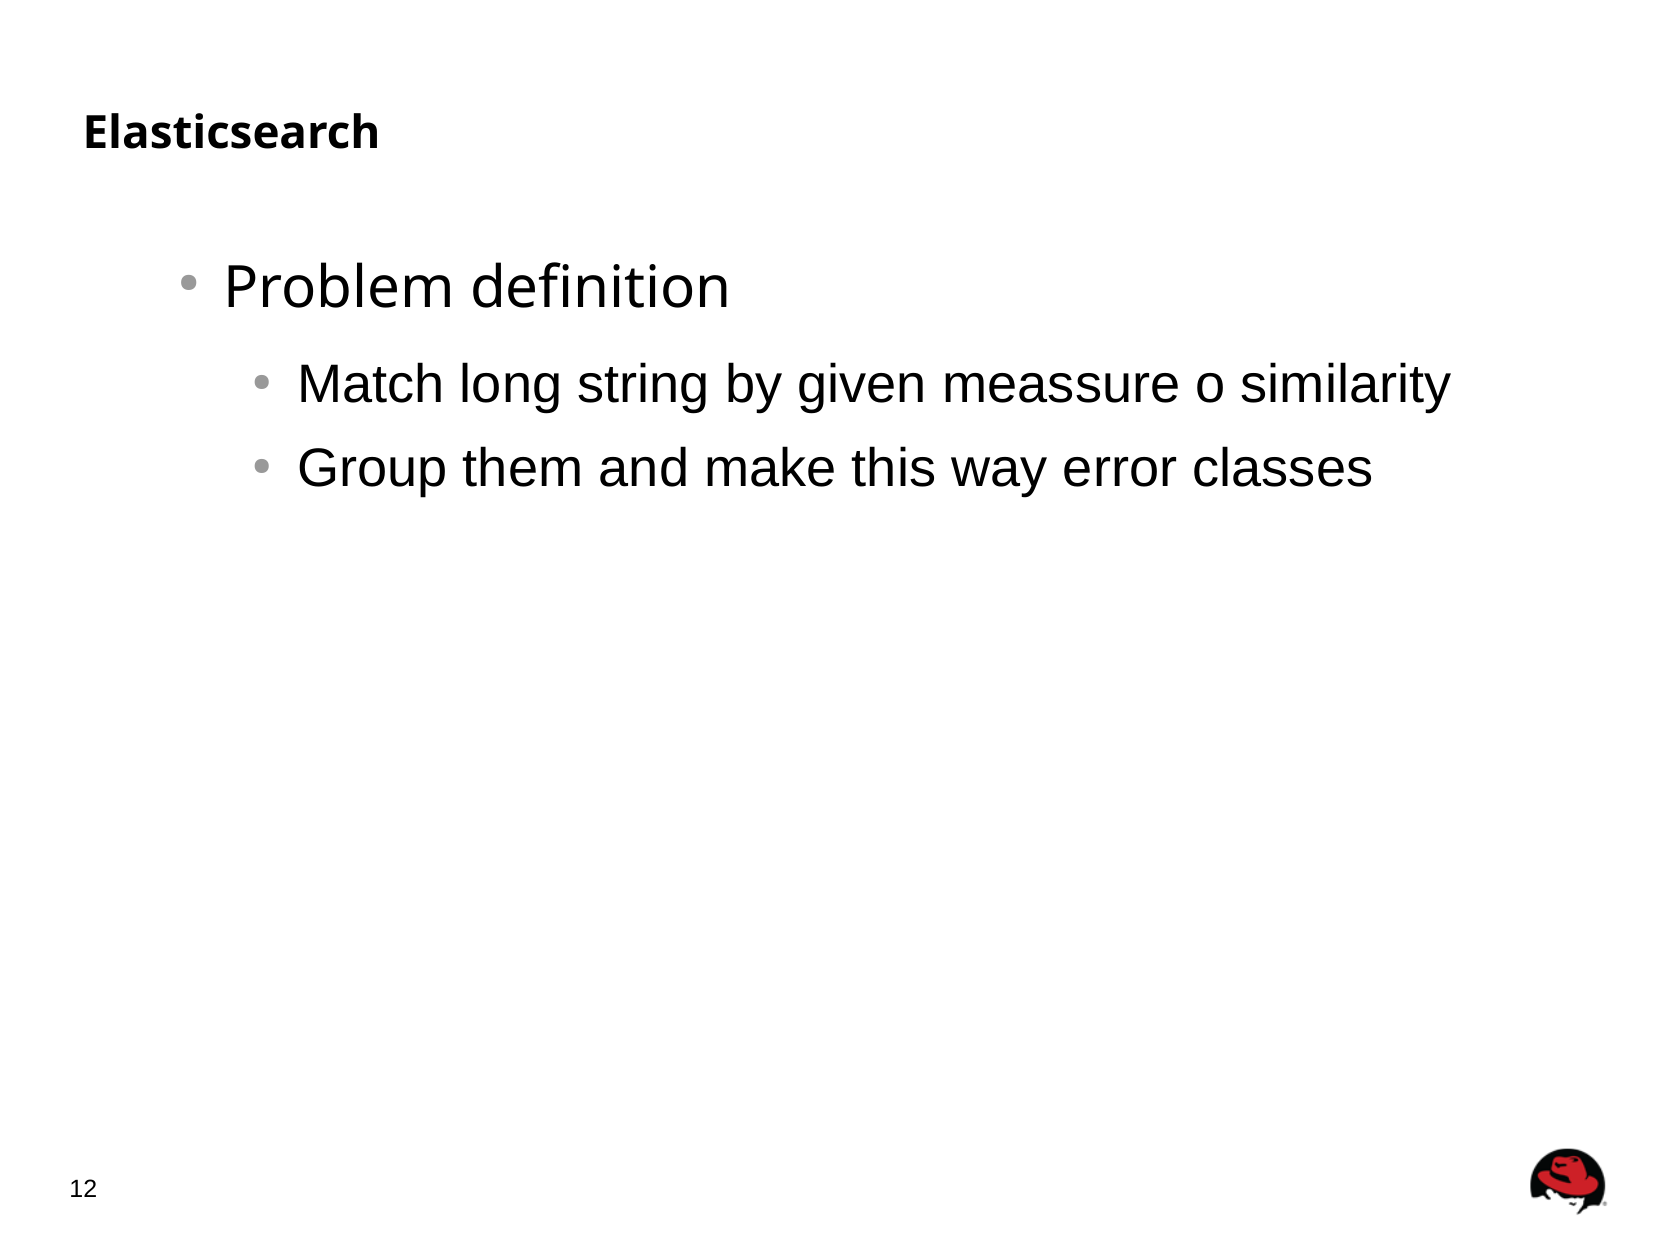

# Elasticsearch
Problem definition
Match long string by given meassure o similarity
Group them and make this way error classes